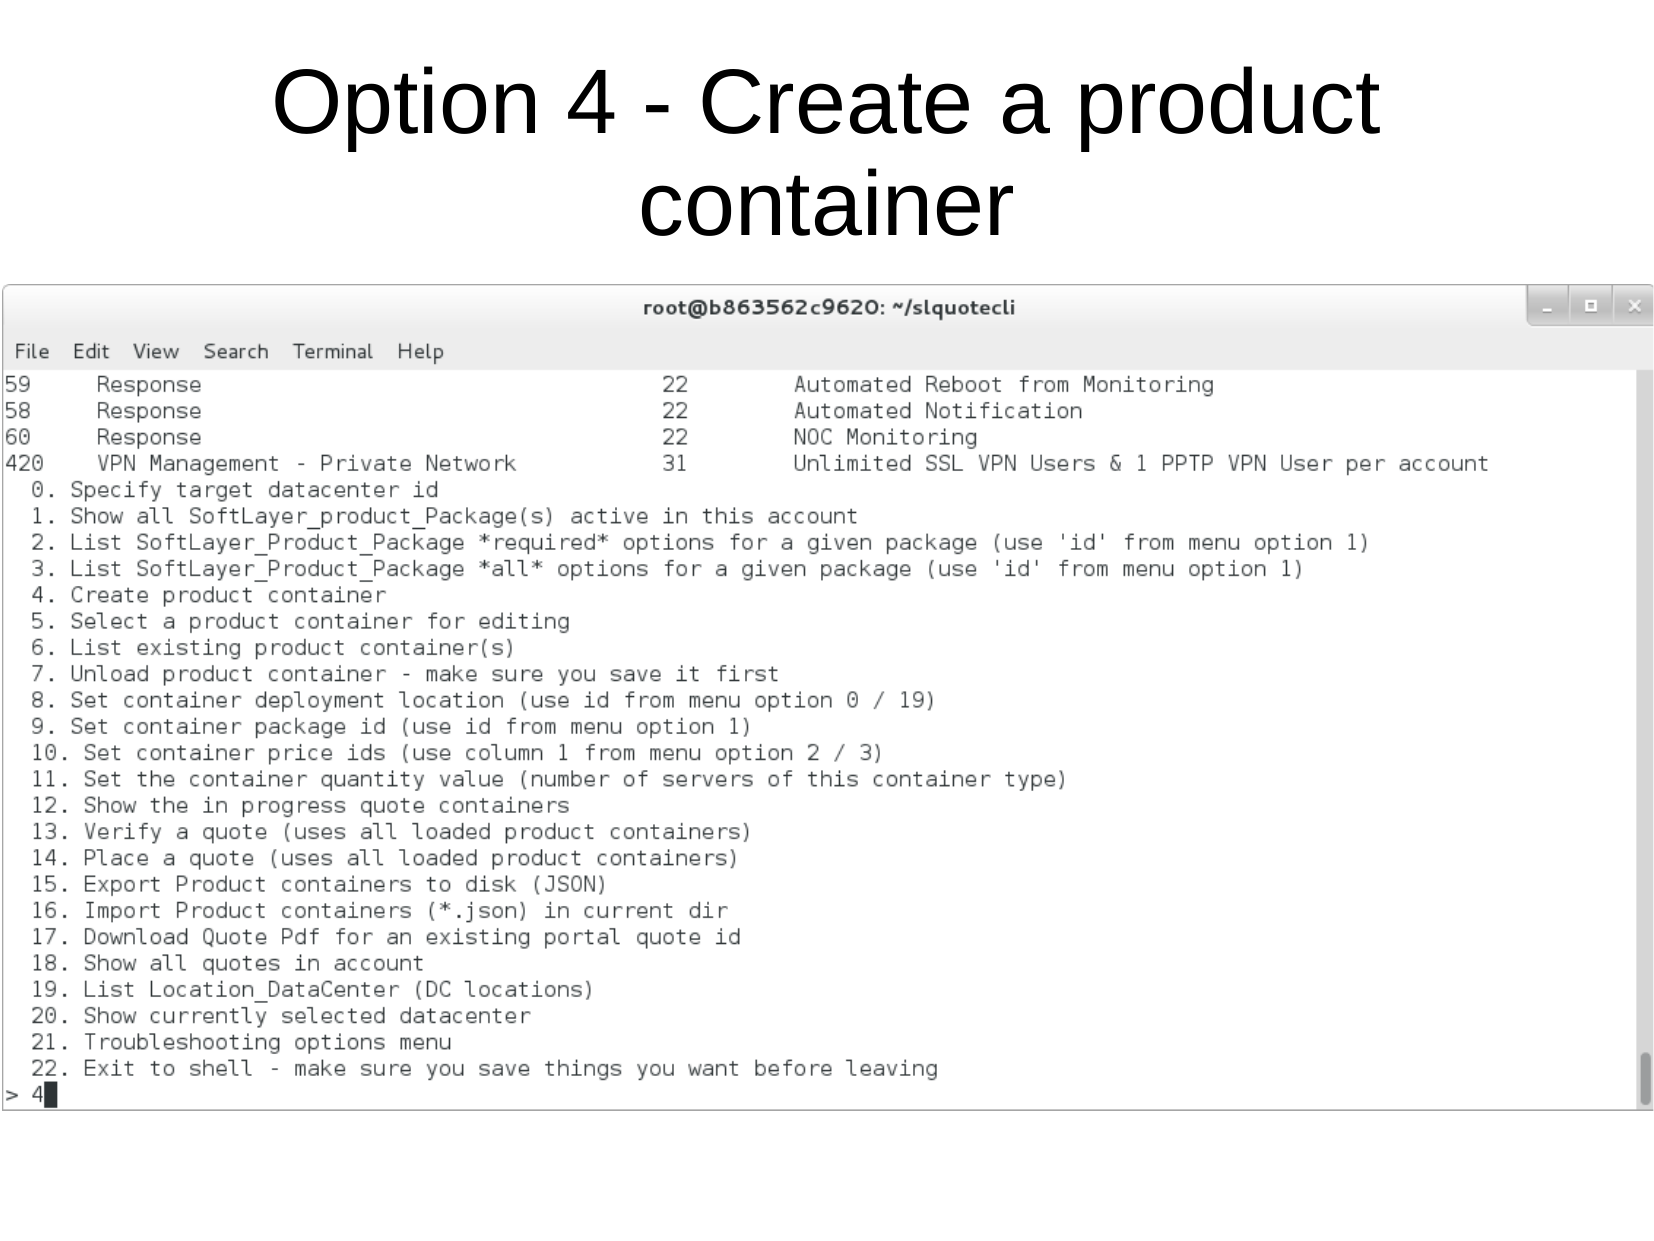

# Option 4 - Create a product container